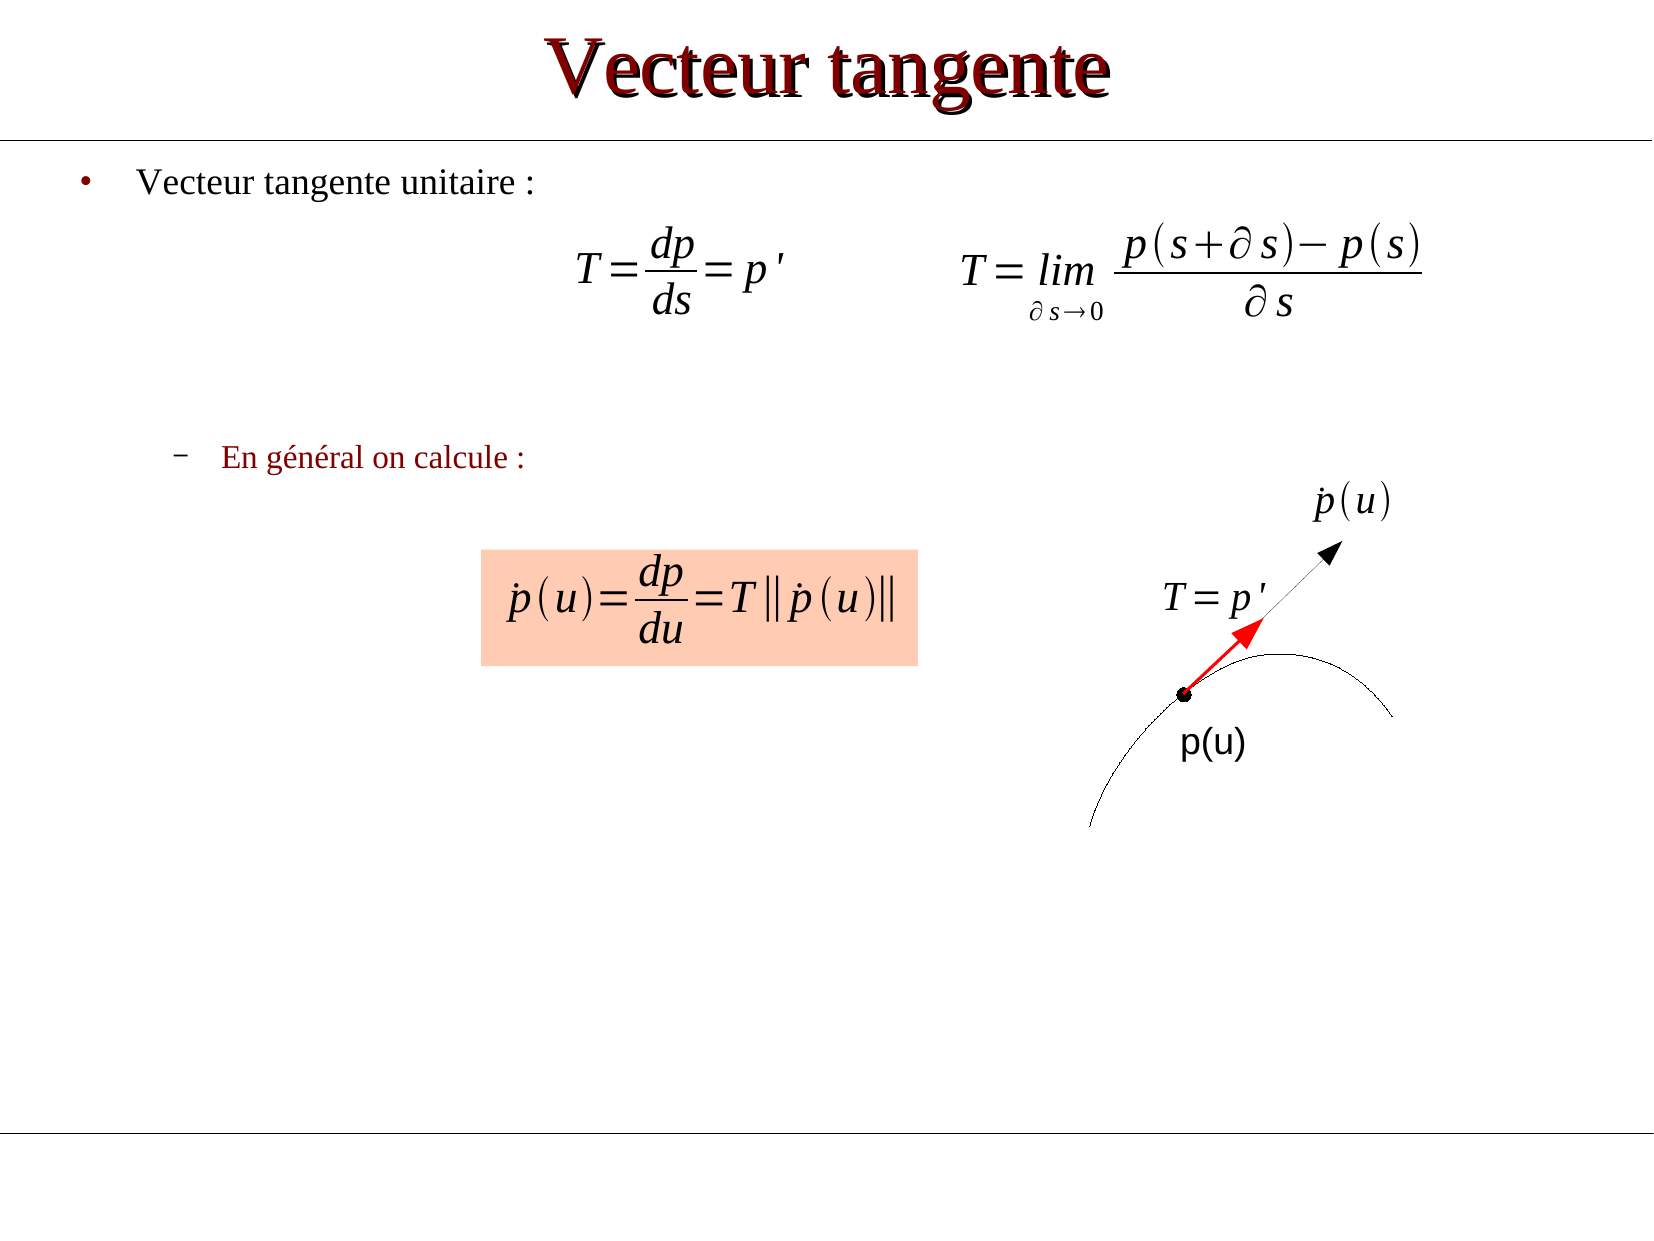

# Vecteur tangente
Vecteur tangente unitaire :
En général on calcule :
p(u)